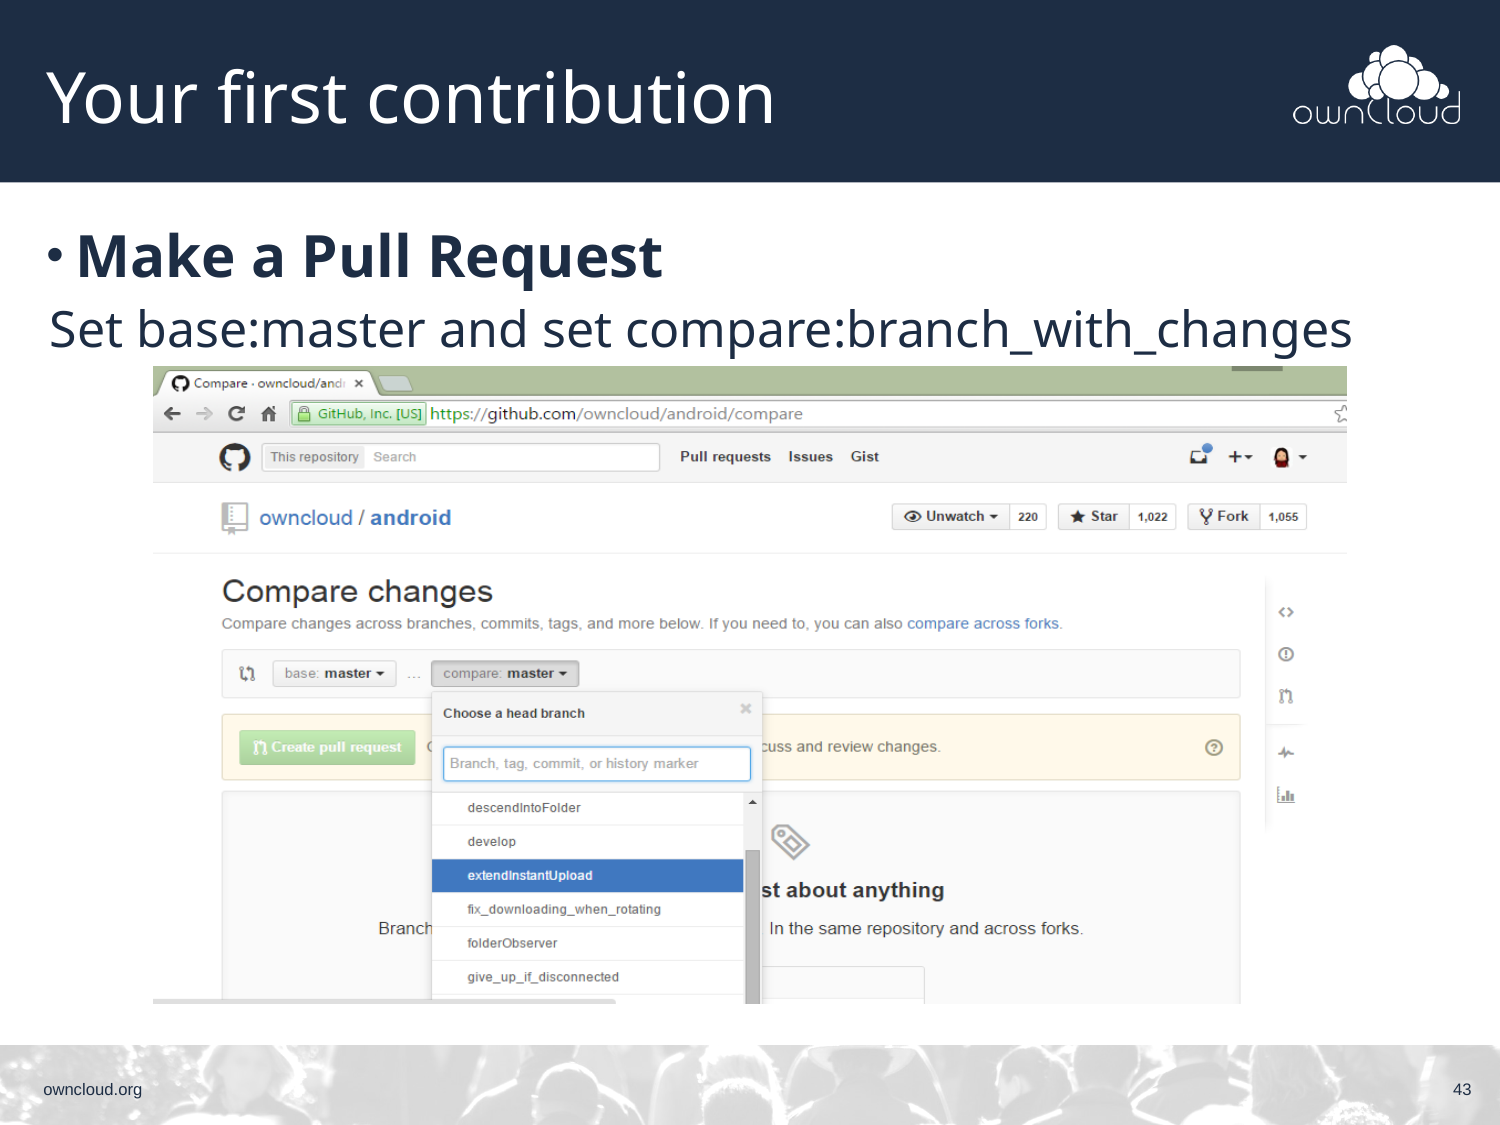

# Your first contribution
Make a Pull Request
Set base:master and set compare:branch_with_changes